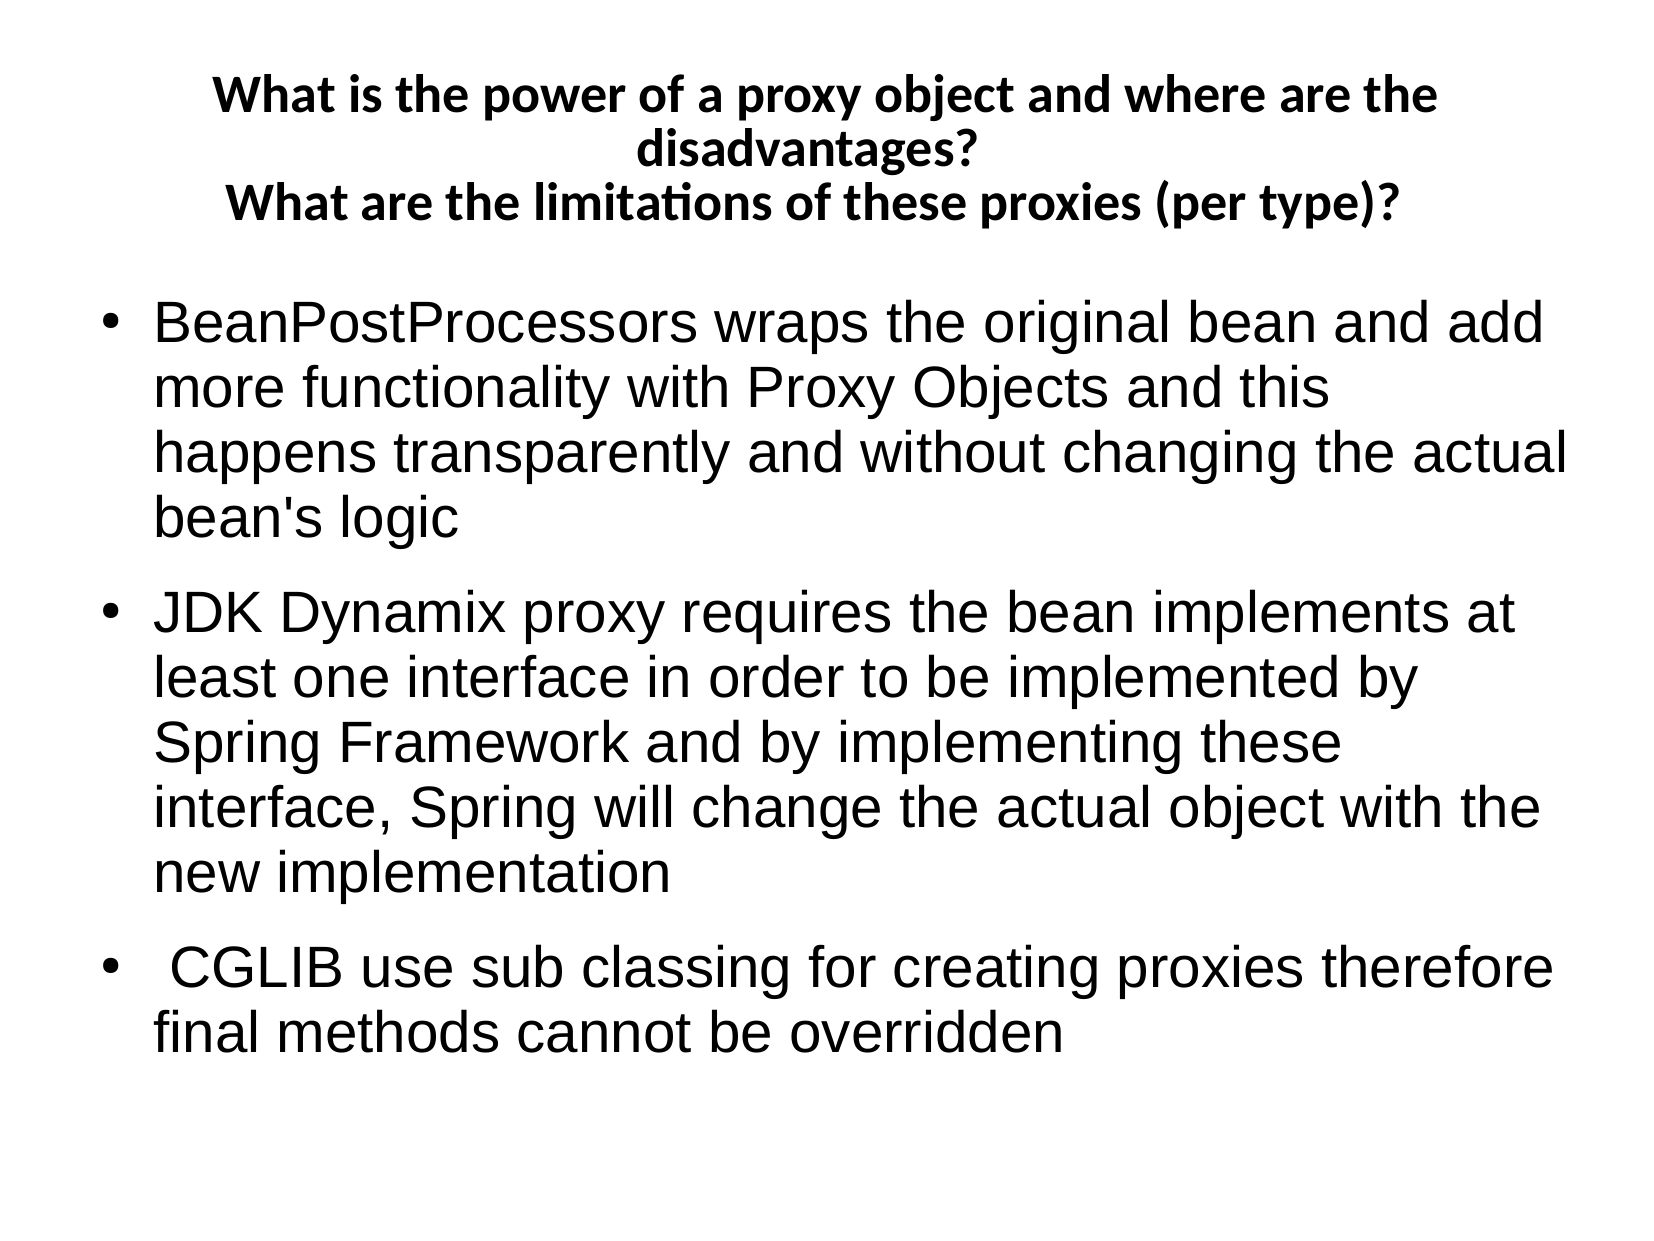

# What is the power of a proxy object and where are the disadvantages? What are the limitations of these proxies (per type)?
BeanPostProcessors wraps the original bean and add more functionality with Proxy Objects and this happens transparently and without changing the actual bean's logic
JDK Dynamix proxy requires the bean implements at least one interface in order to be implemented by Spring Framework and by implementing these interface, Spring will change the actual object with the new implementation
 CGLIB use sub classing for creating proxies therefore final methods cannot be overridden